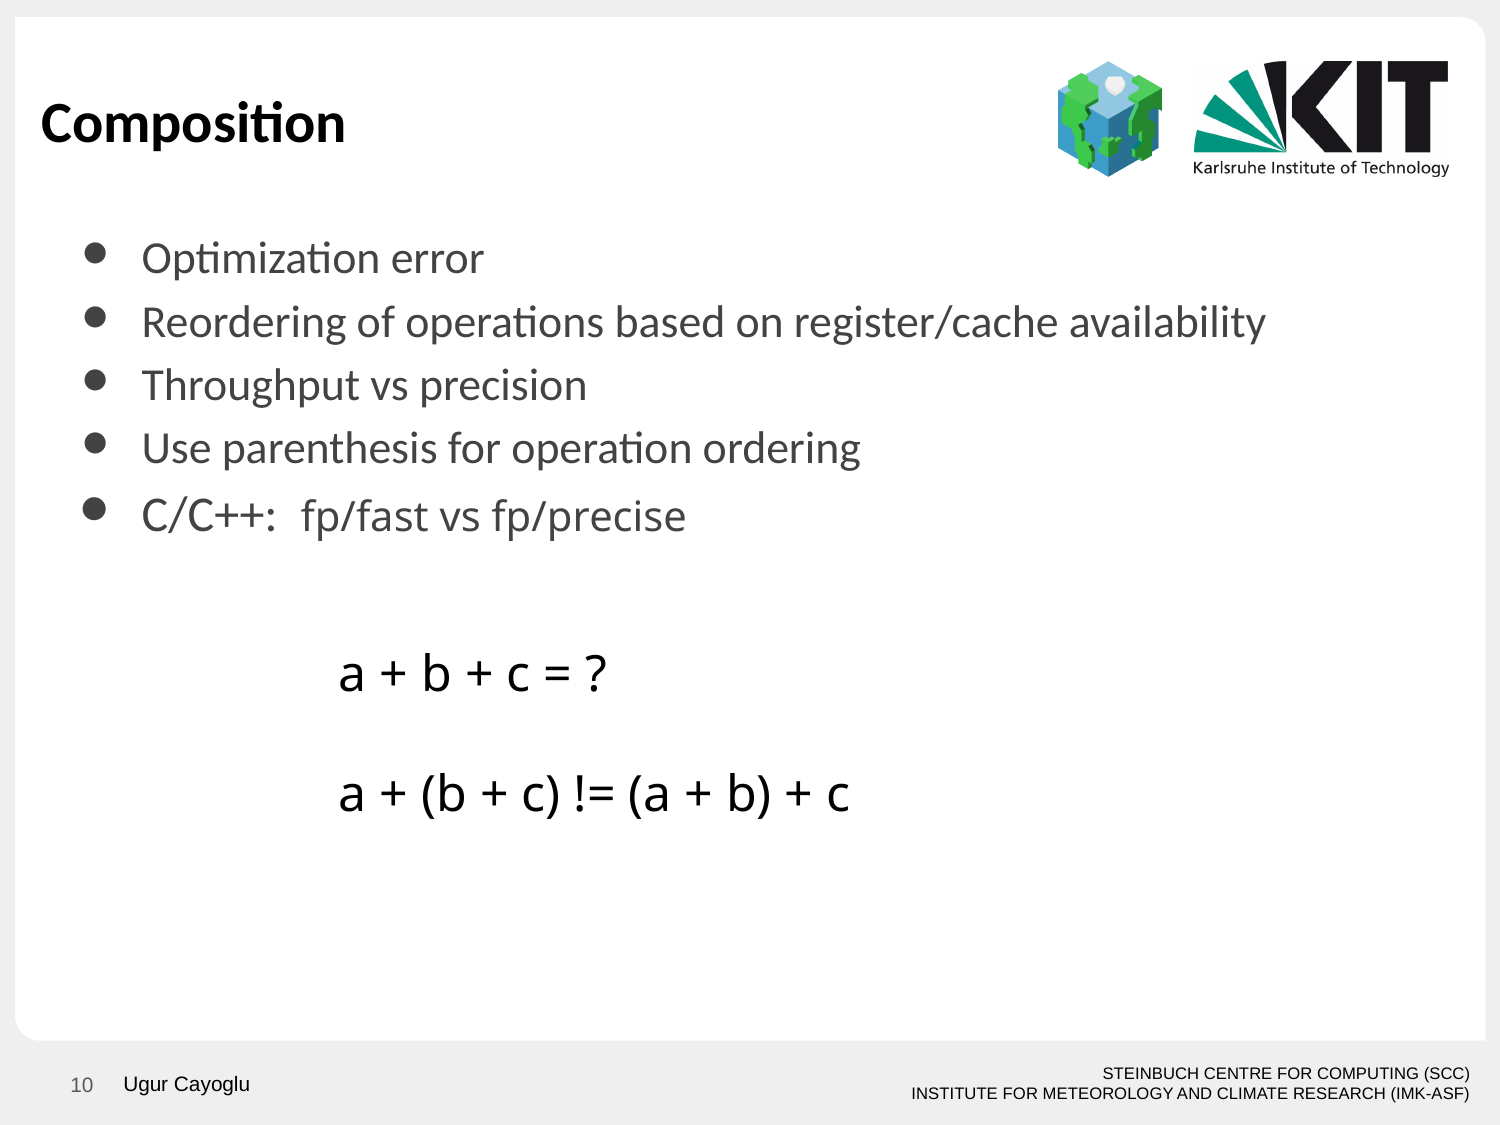

# Composition
Optimization error
Reordering of operations based on register/cache availability
Throughput vs precision
Use parenthesis for operation ordering
C/C++: fp/fast vs fp/precise
a + b + c = ?
a + (b + c) != (a + b) + c
STEINBUCH CENTRE FOR COMPUTING (SCC)
INSTITUTE FOR METEOROLOGY AND CLIMATE RESEARCH (IMK-ASF)
Ugur Cayoglu